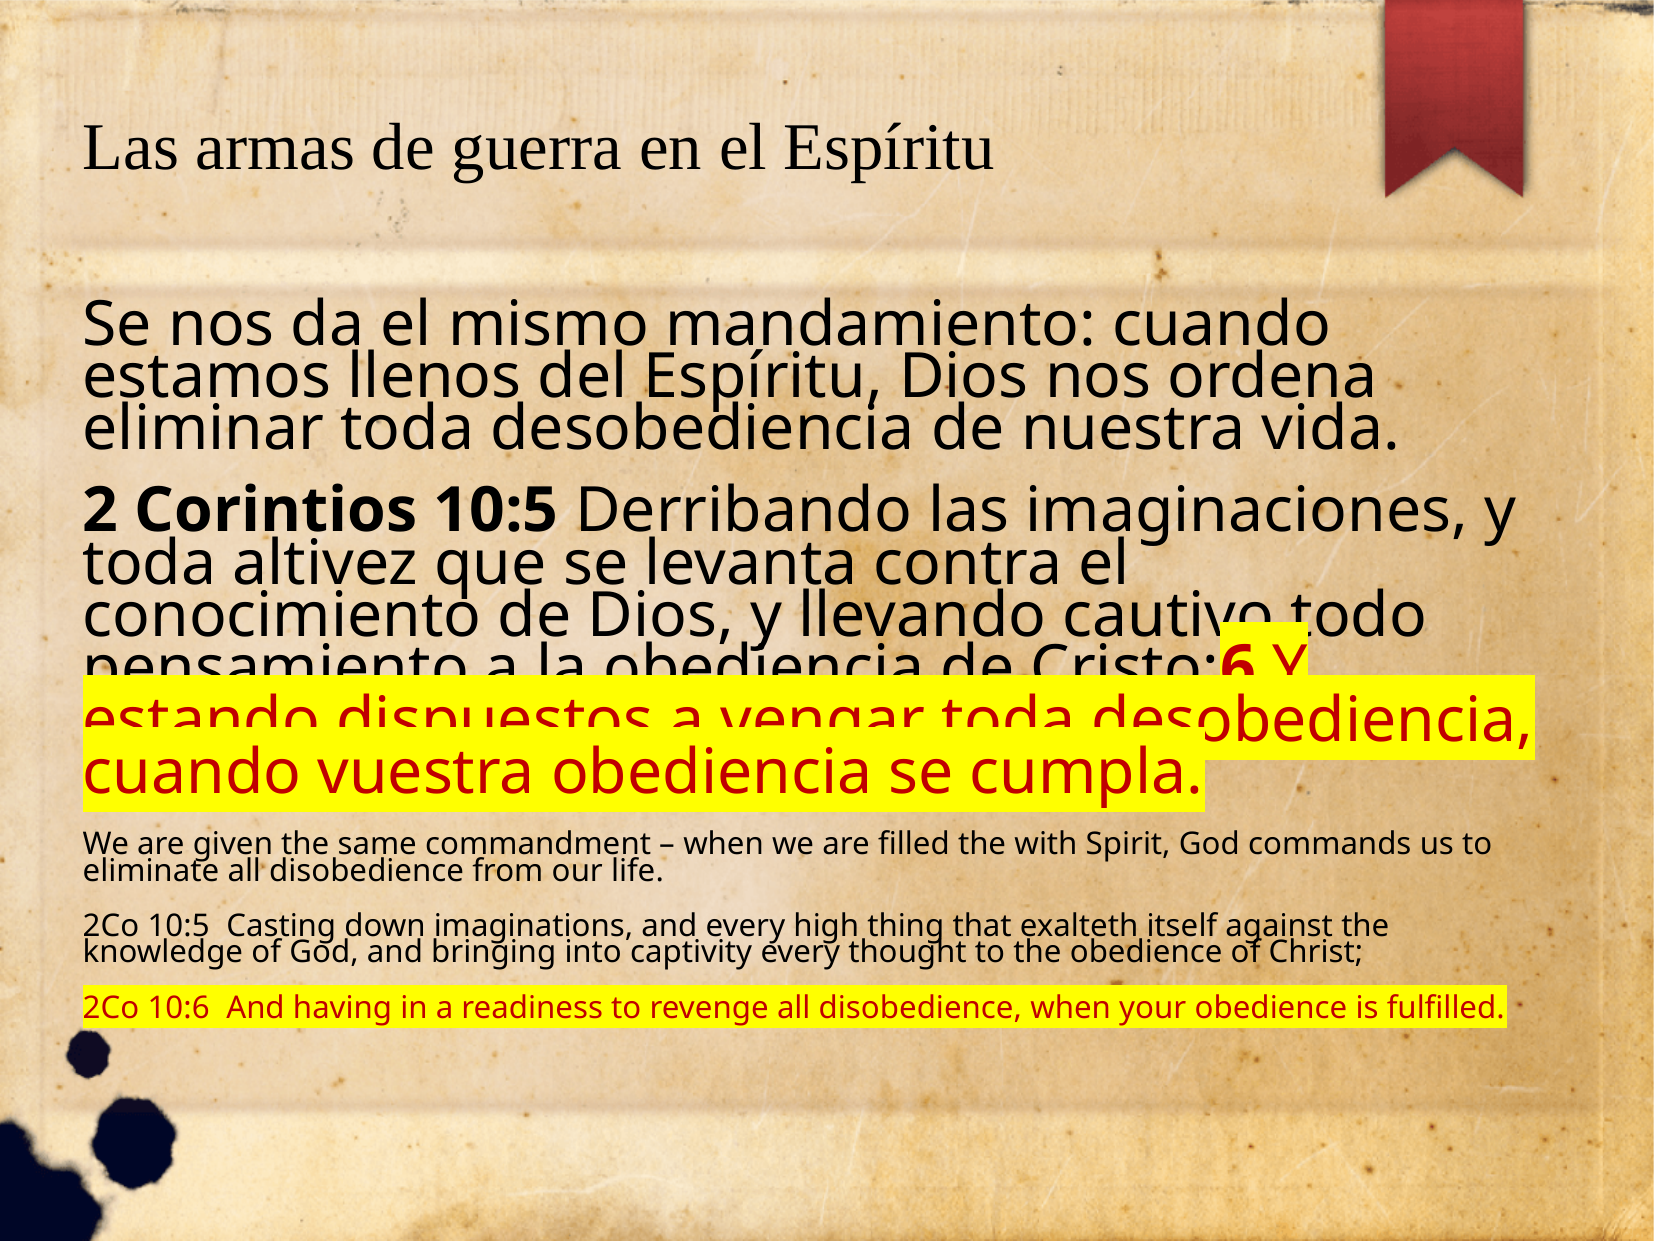

# Las armas de guerra en el Espíritu
Se nos da el mismo mandamiento: cuando estamos llenos del Espíritu, Dios nos ordena eliminar toda desobediencia de nuestra vida.
2 Corintios 10:5 Derribando las imaginaciones, y toda altivez que se levanta contra el conocimiento de Dios, y llevando cautivo todo pensamiento a la obediencia de Cristo;6 Y estando dispuestos a vengar toda desobediencia, cuando vuestra obediencia se cumpla.
We are given the same commandment – when we are filled the with Spirit, God commands us to eliminate all disobedience from our life.
2Co 10:5  Casting down imaginations, and every high thing that exalteth itself against the knowledge of God, and bringing into captivity every thought to the obedience of Christ;
2Co 10:6  And having in a readiness to revenge all disobedience, when your obedience is fulfilled.